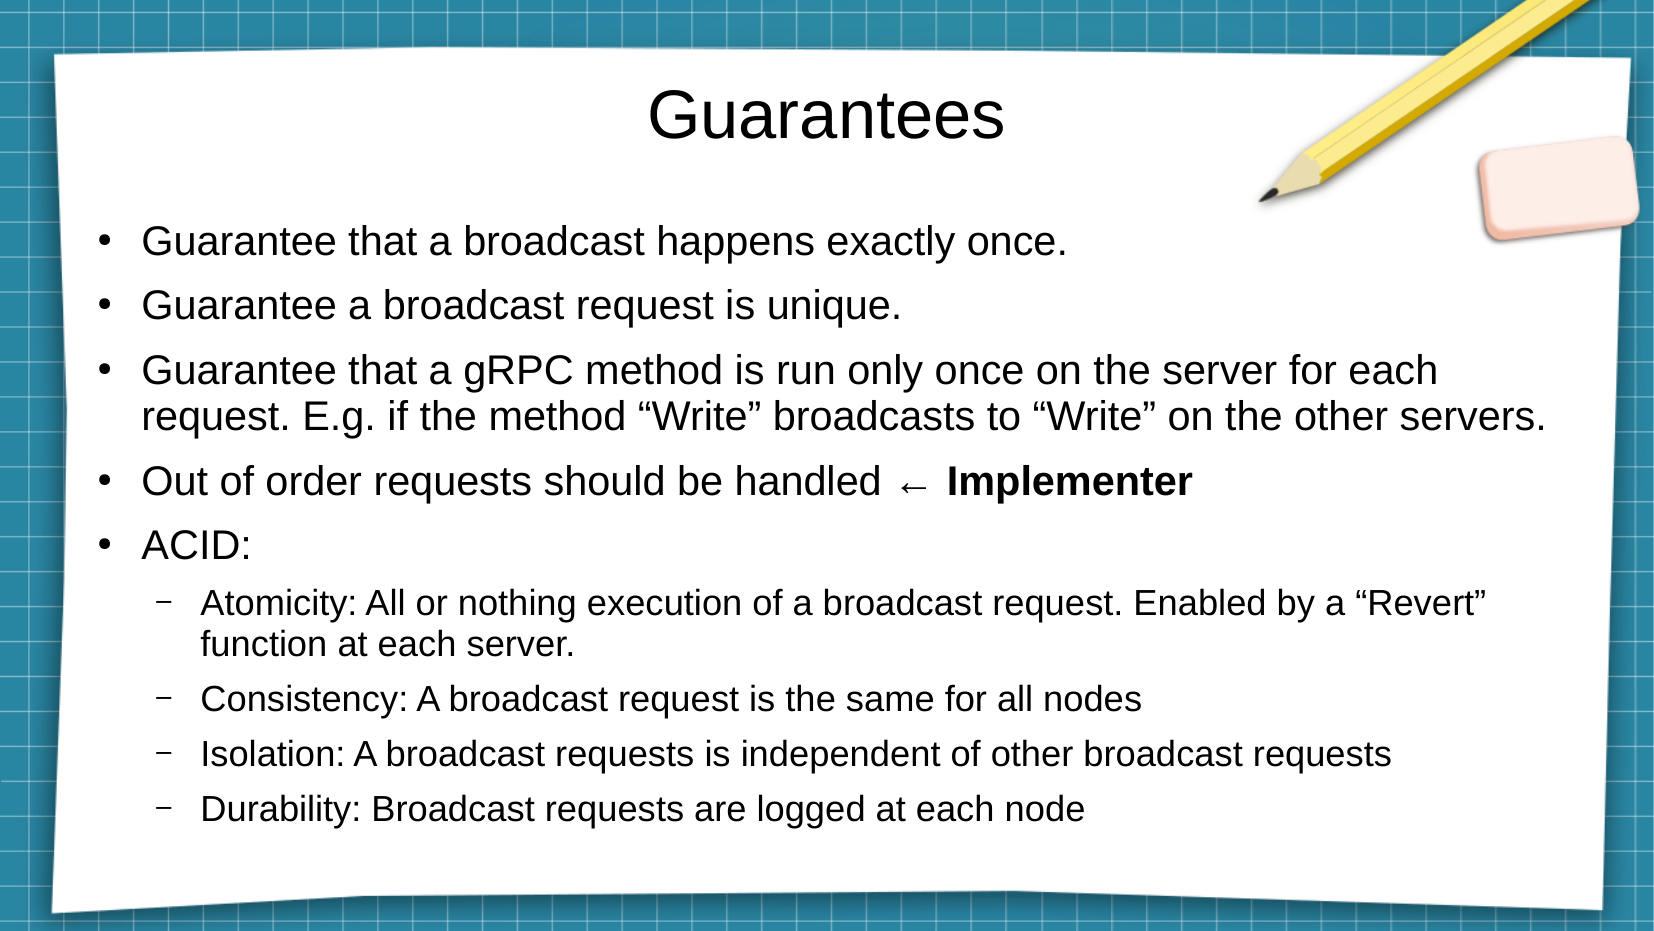

# Guarantees
Guarantee that a broadcast happens exactly once.
Guarantee a broadcast request is unique.
Guarantee that a gRPC method is run only once on the server for each request. E.g. if the method “Write” broadcasts to “Write” on the other servers.
Out of order requests should be handled ← Implementer
ACID:
Atomicity: All or nothing execution of a broadcast request. Enabled by a “Revert” function at each server.
Consistency: A broadcast request is the same for all nodes
Isolation: A broadcast requests is independent of other broadcast requests
Durability: Broadcast requests are logged at each node